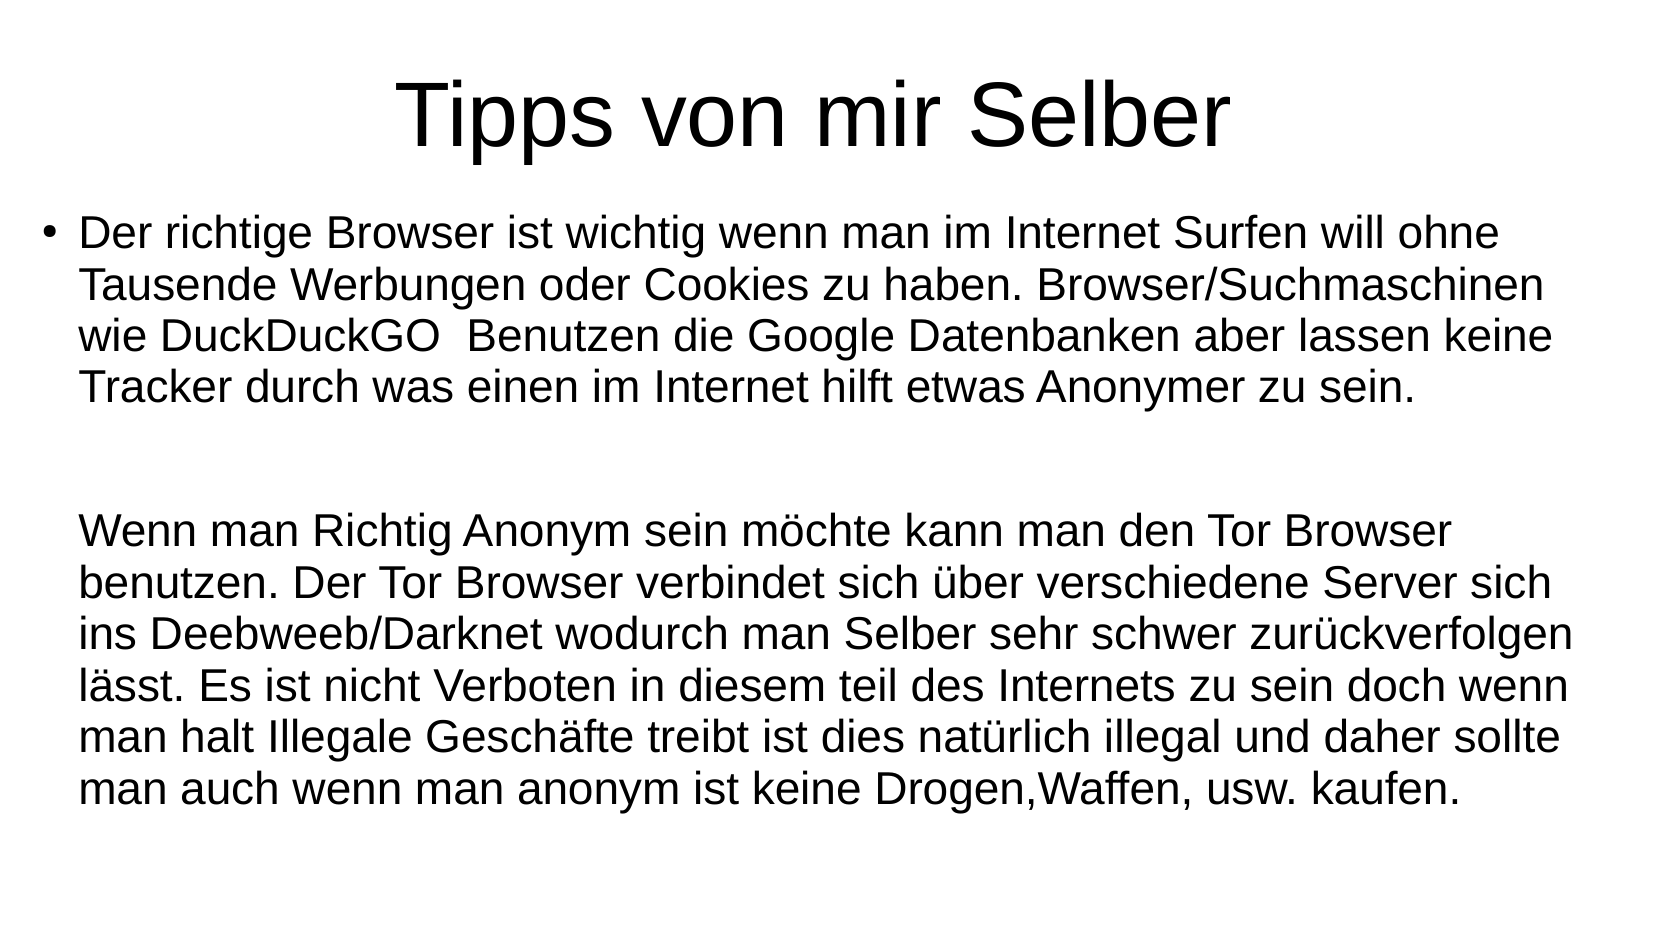

# Tipps von mir Selber
Der richtige Browser ist wichtig wenn man im Internet Surfen will ohne Tausende Werbungen oder Cookies zu haben. Browser/Suchmaschinen wie DuckDuckGO Benutzen die Google Datenbanken aber lassen keine Tracker durch was einen im Internet hilft etwas Anonymer zu sein.
Wenn man Richtig Anonym sein möchte kann man den Tor Browser benutzen. Der Tor Browser verbindet sich über verschiedene Server sich ins Deebweeb/Darknet wodurch man Selber sehr schwer zurückverfolgen lässt. Es ist nicht Verboten in diesem teil des Internets zu sein doch wenn man halt Illegale Geschäfte treibt ist dies natürlich illegal und daher sollte man auch wenn man anonym ist keine Drogen,Waffen, usw. kaufen.